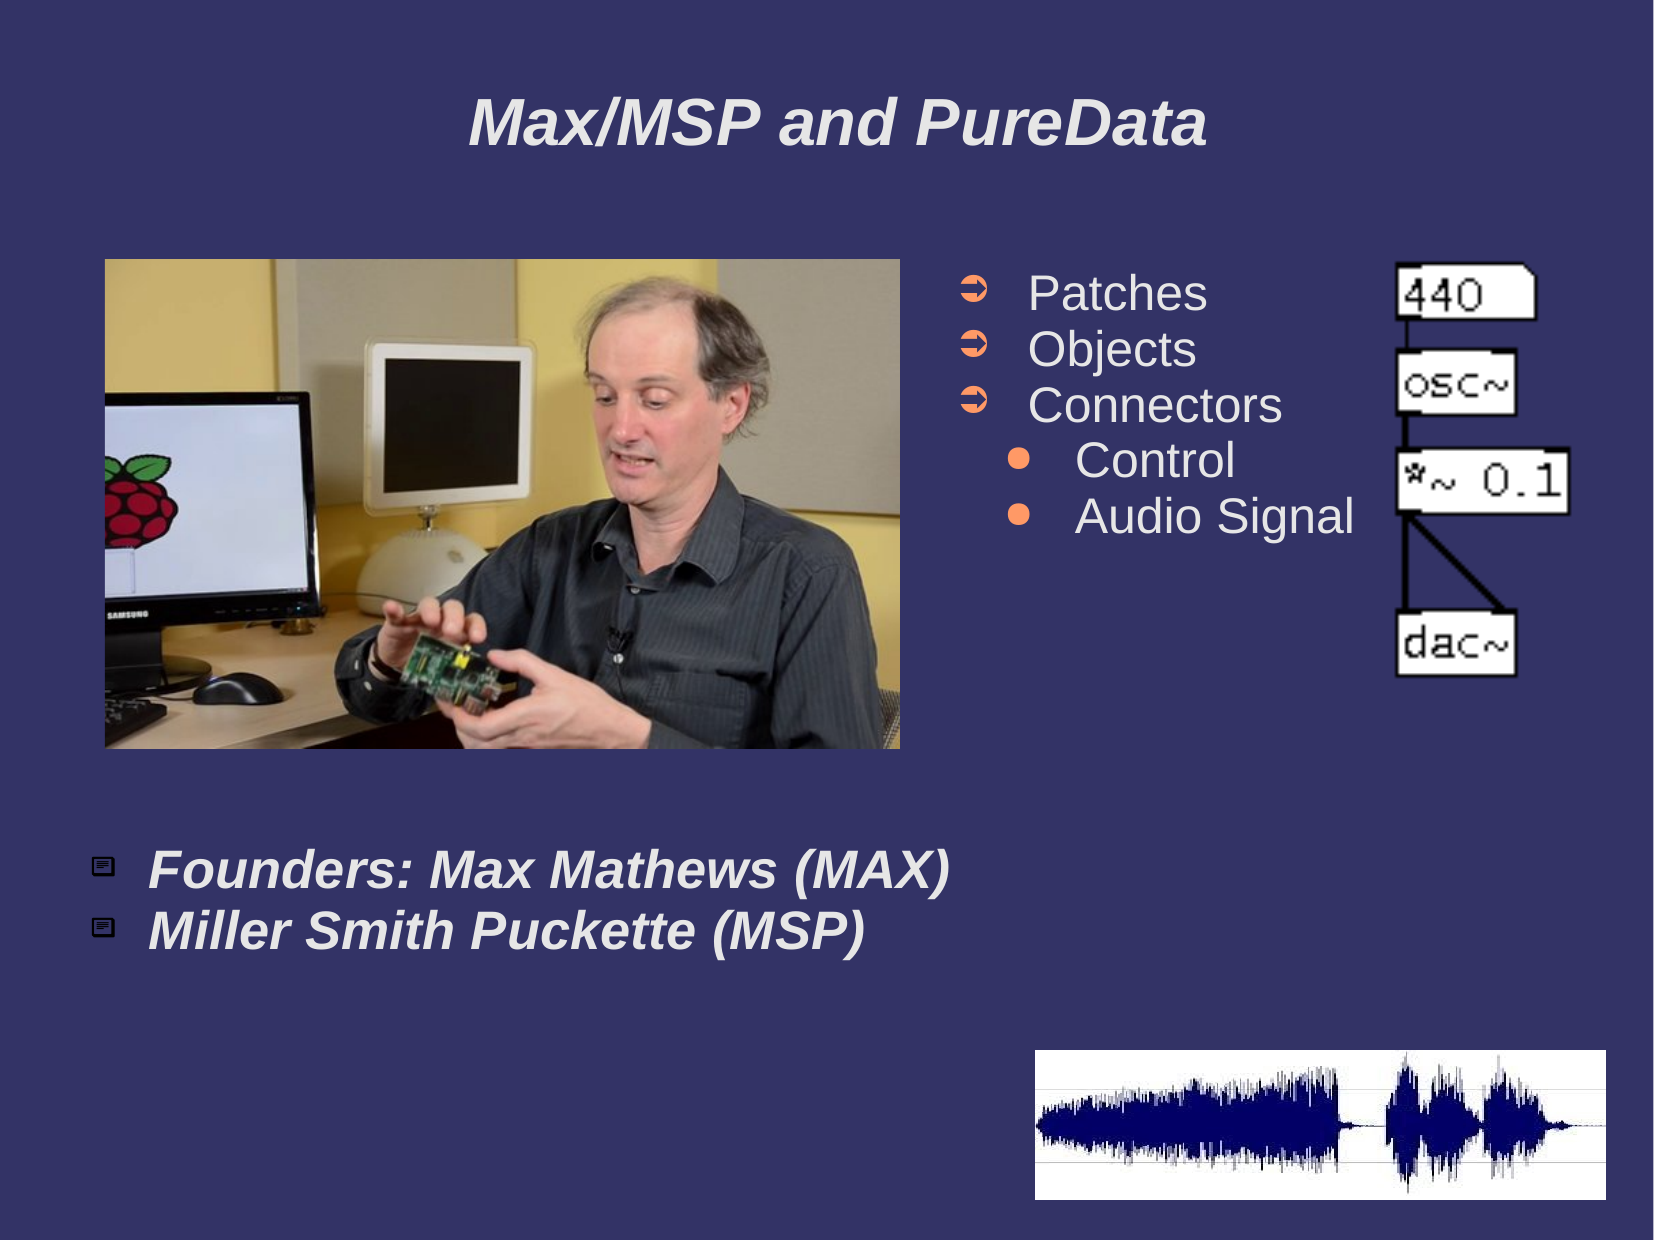

# Max/MSP and PureData
Patches
Objects
Connectors
Control
Audio Signal
Founders: Max Mathews (MAX)
Miller Smith Puckette (MSP)